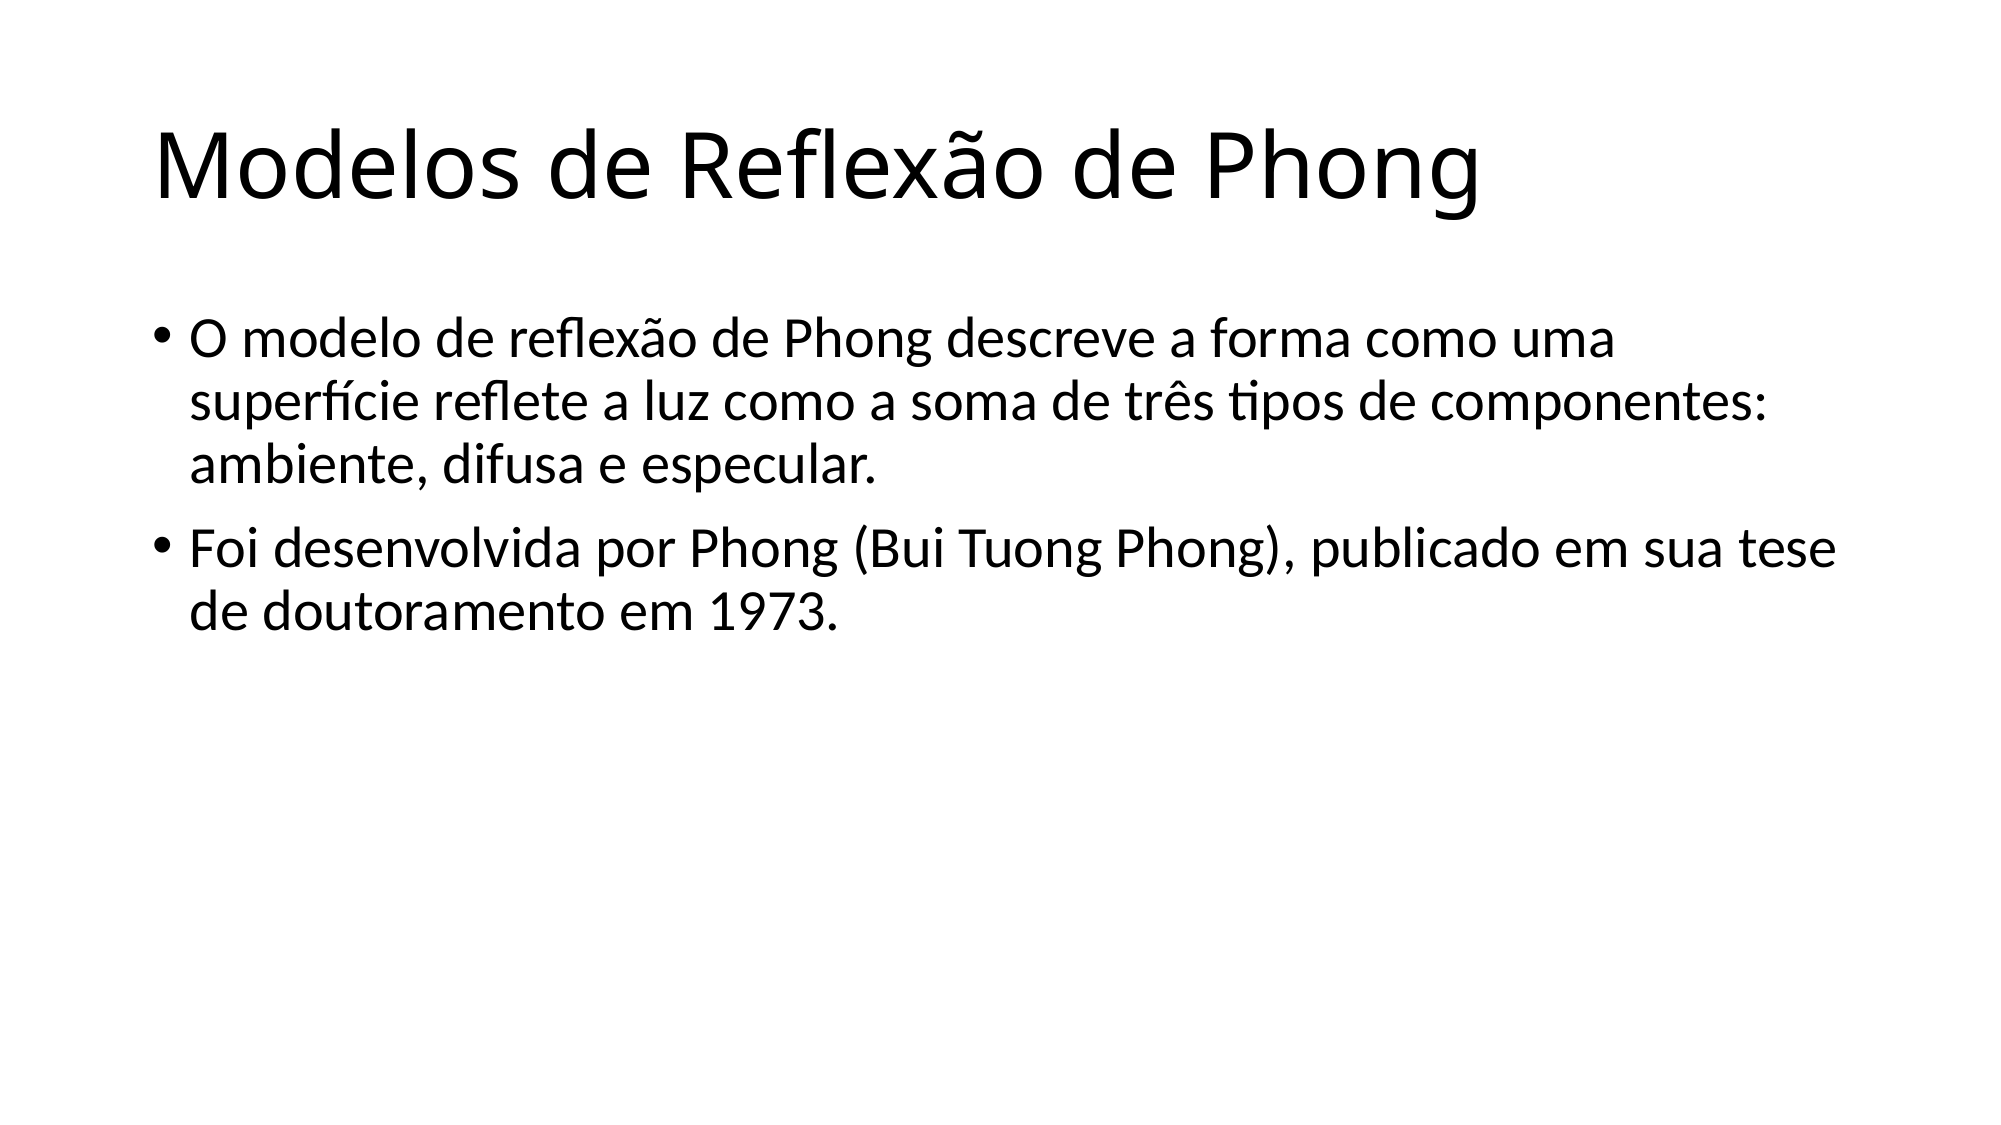

# Modelos de Reflexão de Phong
O modelo de reflexão de Phong descreve a forma como uma superfície reflete a luz como a soma de três tipos de componentes: ambiente, difusa e especular.
Foi desenvolvida por Phong (Bui Tuong Phong), publicado em sua tese de doutoramento em 1973.